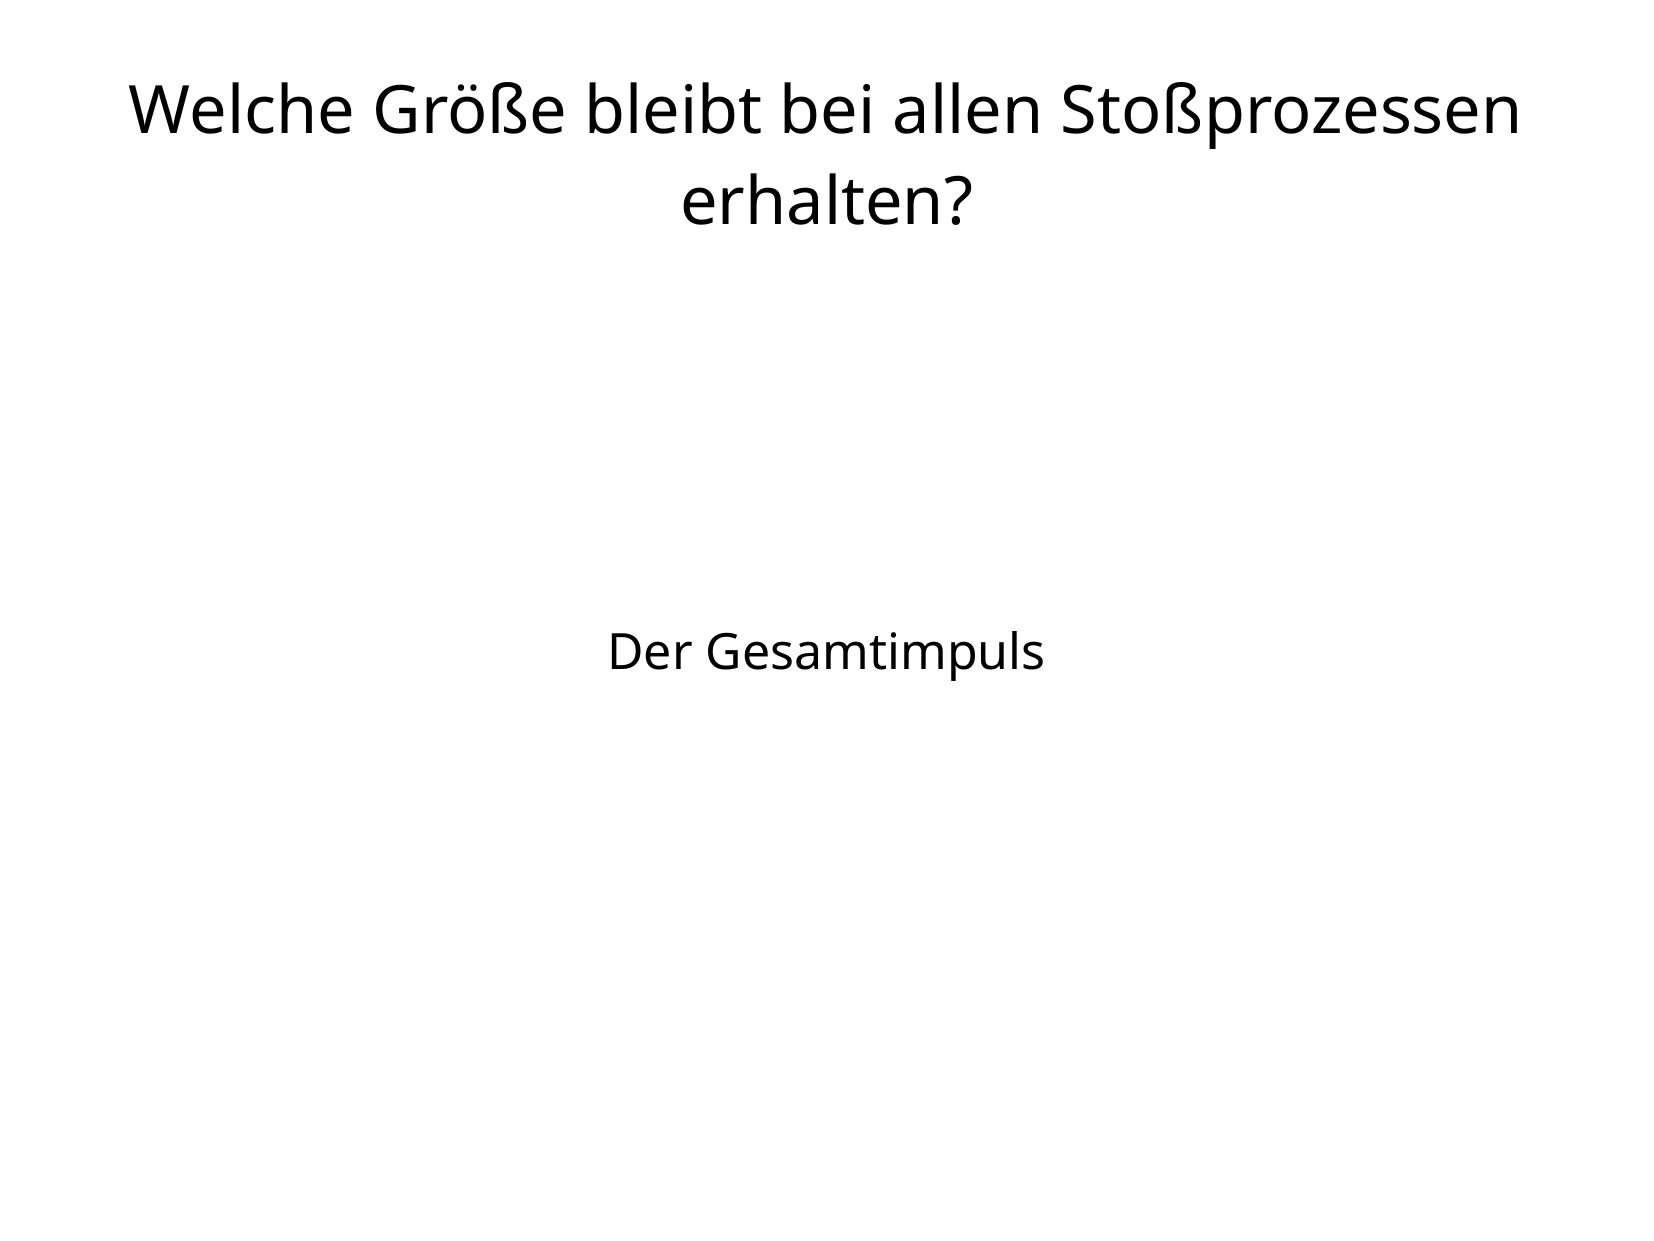

# Welche Größe bleibt bei allen Stoßprozessen erhalten?
Der Gesamtimpuls